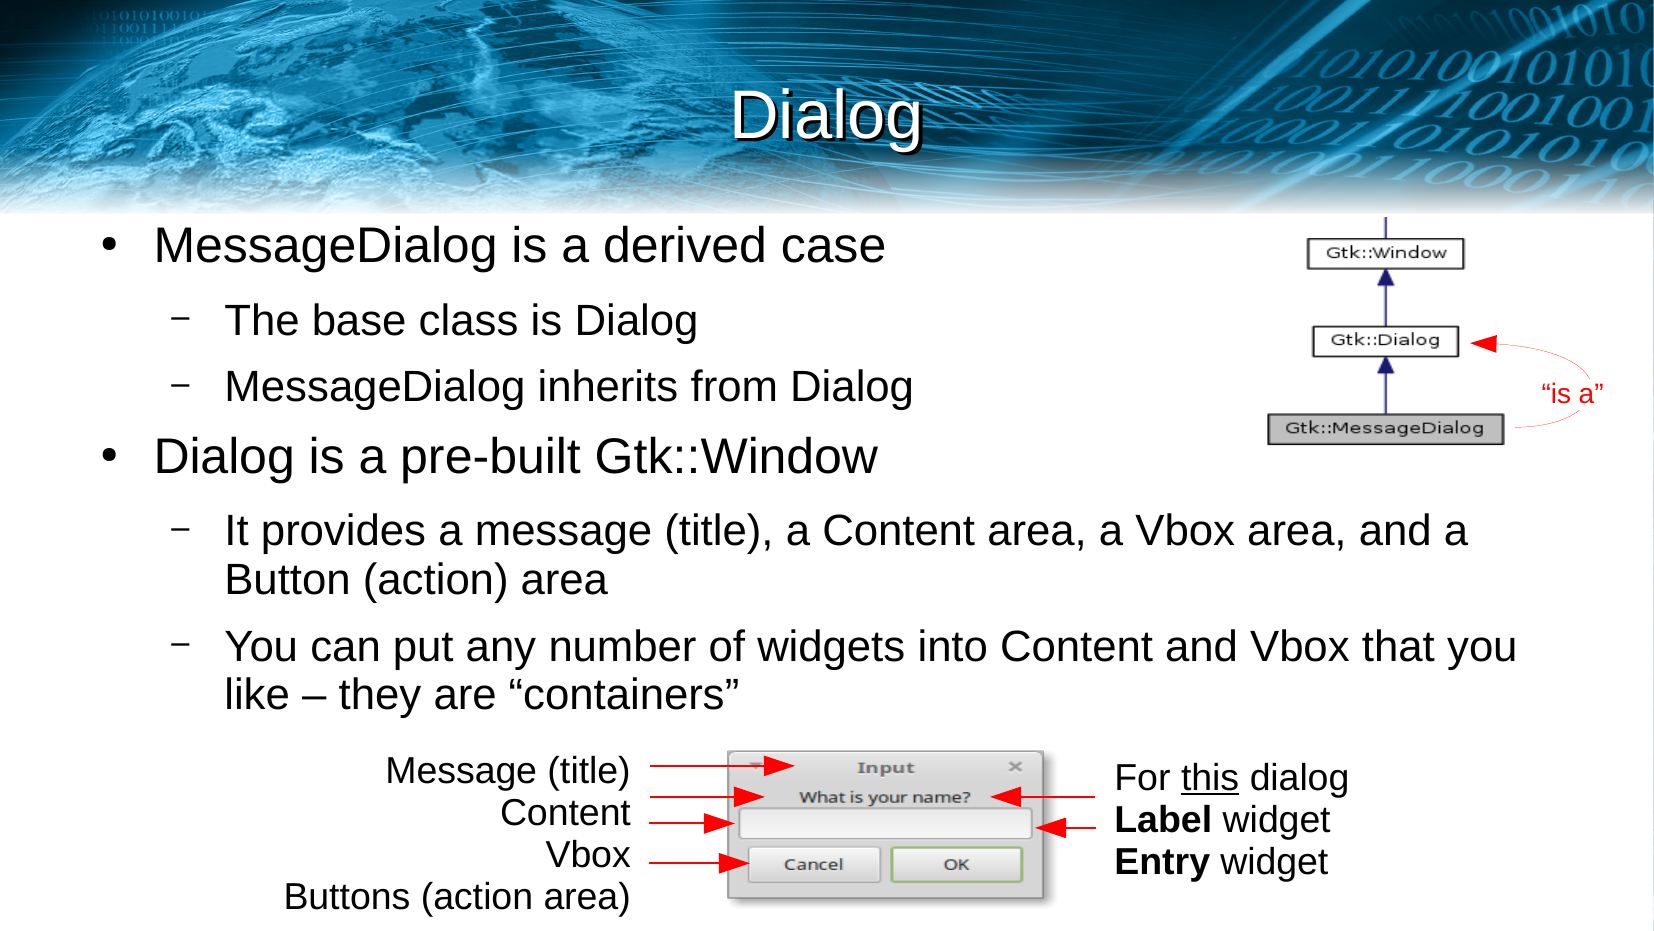

# Dialog
MessageDialog is a derived case
The base class is Dialog
MessageDialog inherits from Dialog
Dialog is a pre-built Gtk::Window
It provides a message (title), a Content area, a Vbox area, and a Button (action) area
You can put any number of widgets into Content and Vbox that you like – they are “containers”
“is a”
Message (title)
Content
Vbox
Buttons (action area)
For this dialog
Label widget
Entry widget